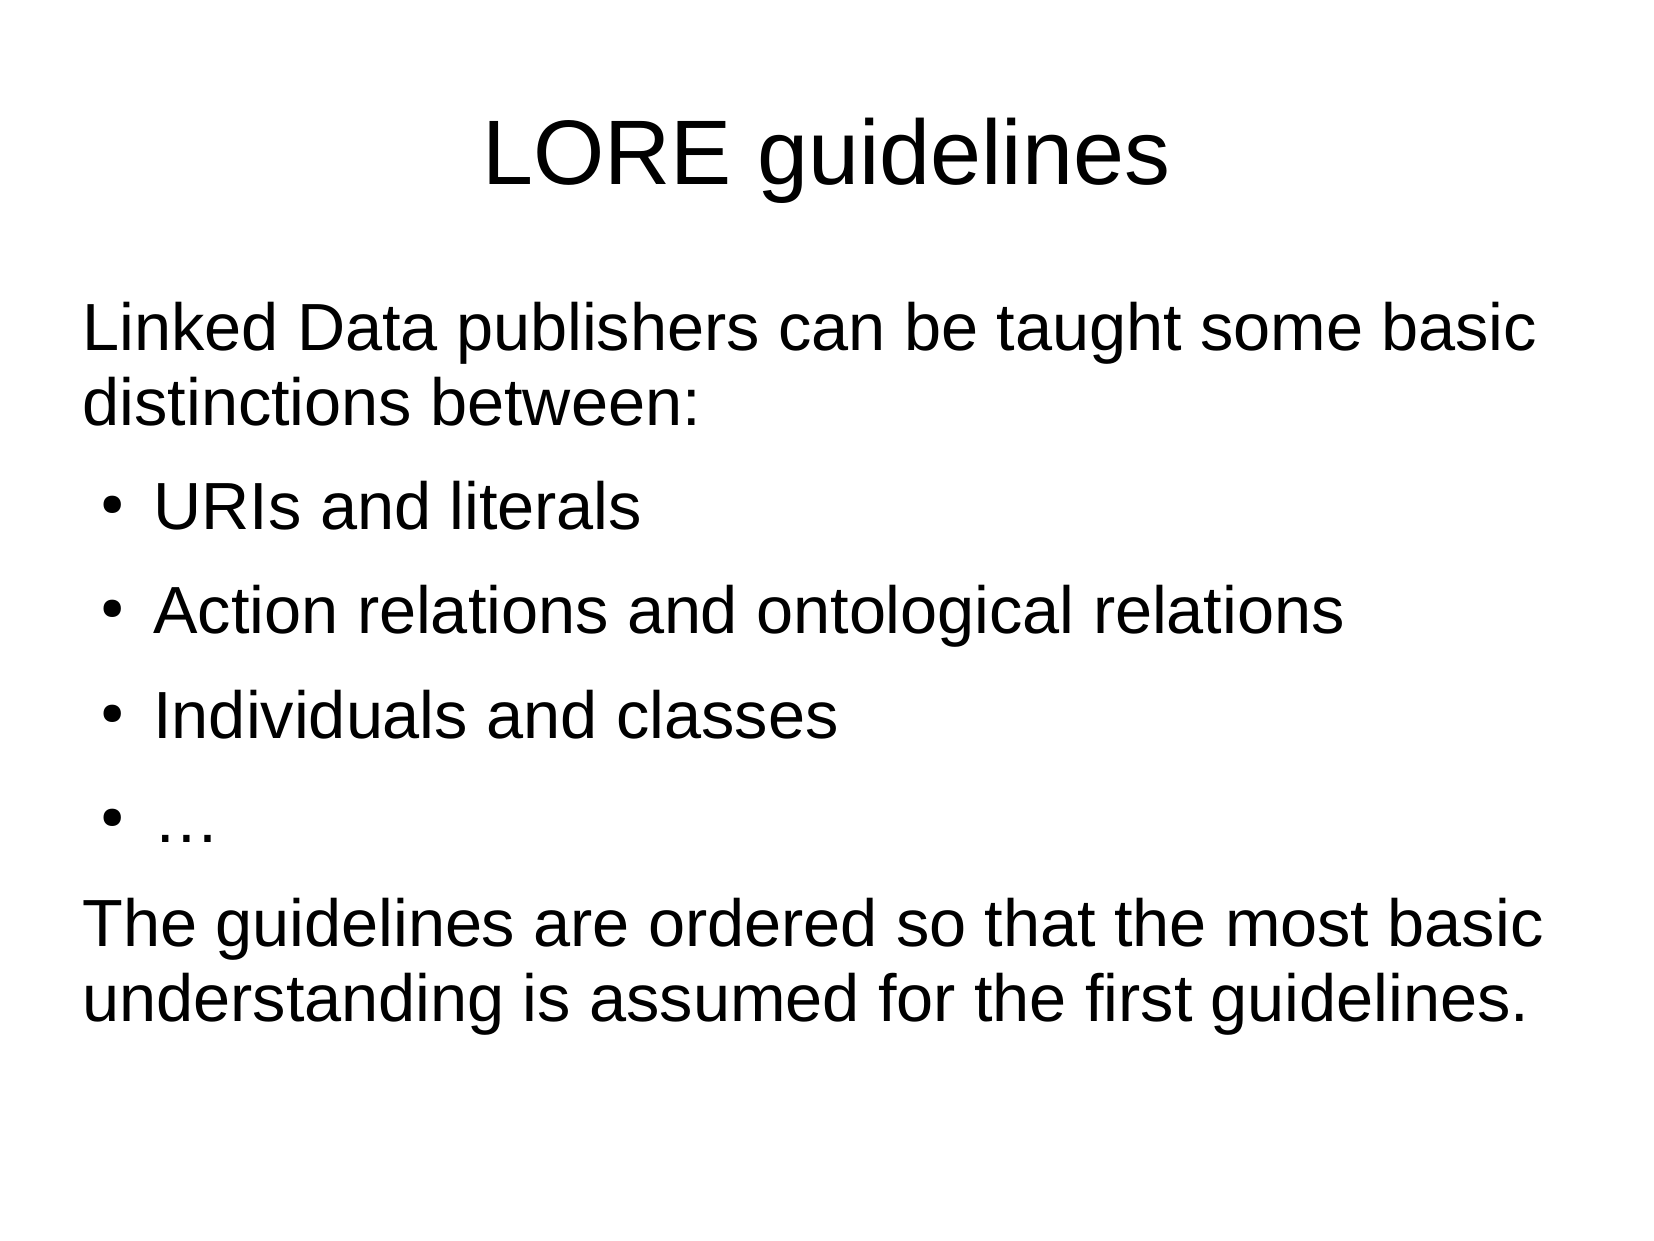

# LORE guidelines
Linked Data publishers can be taught some basic distinctions between:
URIs and literals
Action relations and ontological relations
Individuals and classes
…
The guidelines are ordered so that the most basic understanding is assumed for the first guidelines.